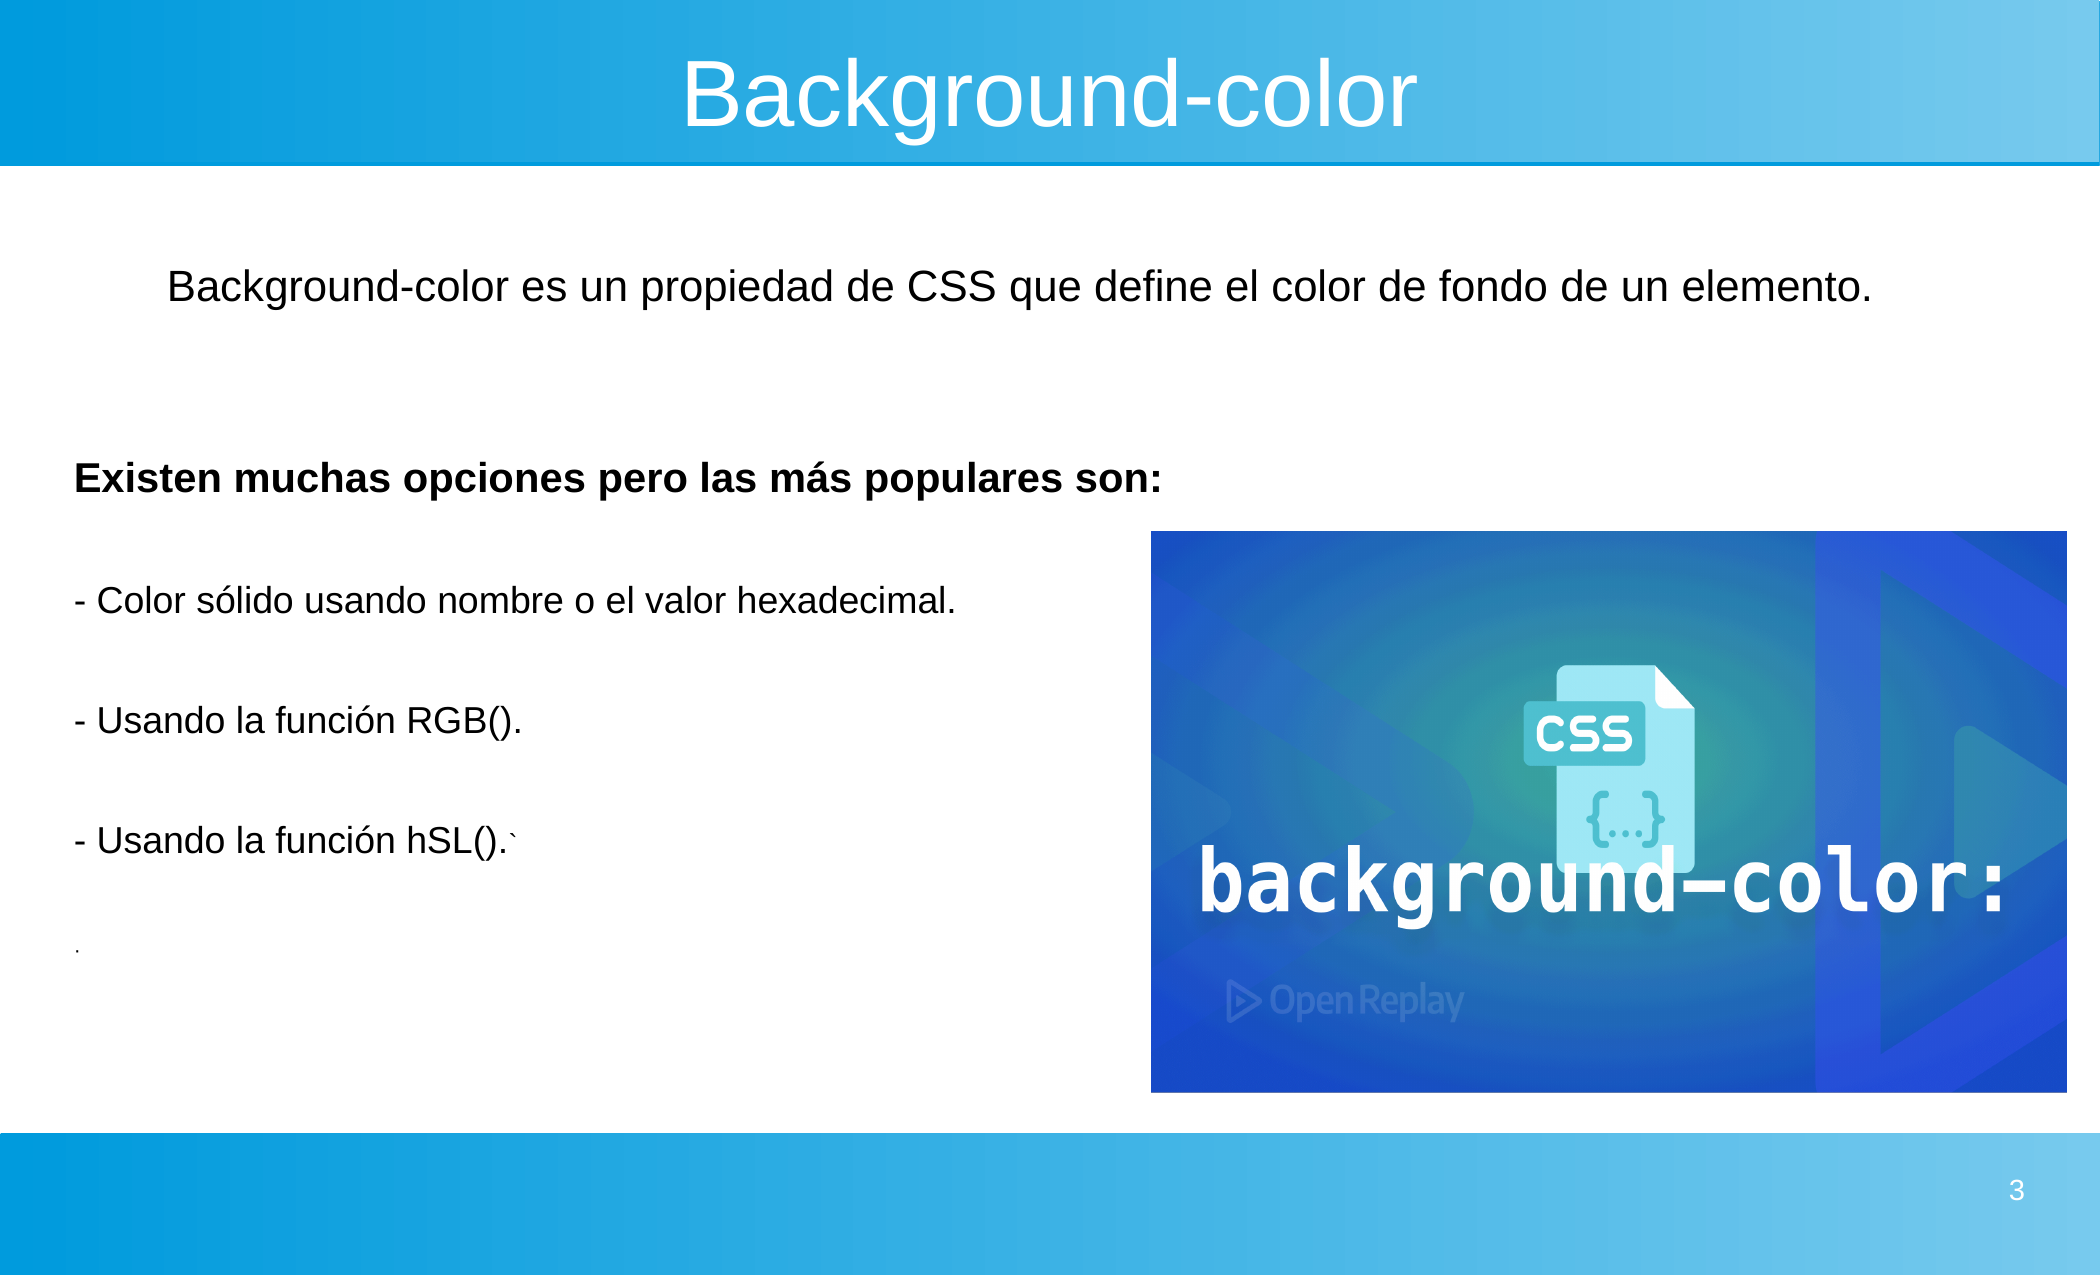

Background-color es un propiedad de CSS que define el color de fondo de un elemento.
# Background-color
Existen muchas opciones pero las más populares son:
- Color sólido usando nombre o el valor hexadecimal.
- Usando la función RGB().
- Usando la función hSL().`
·
3